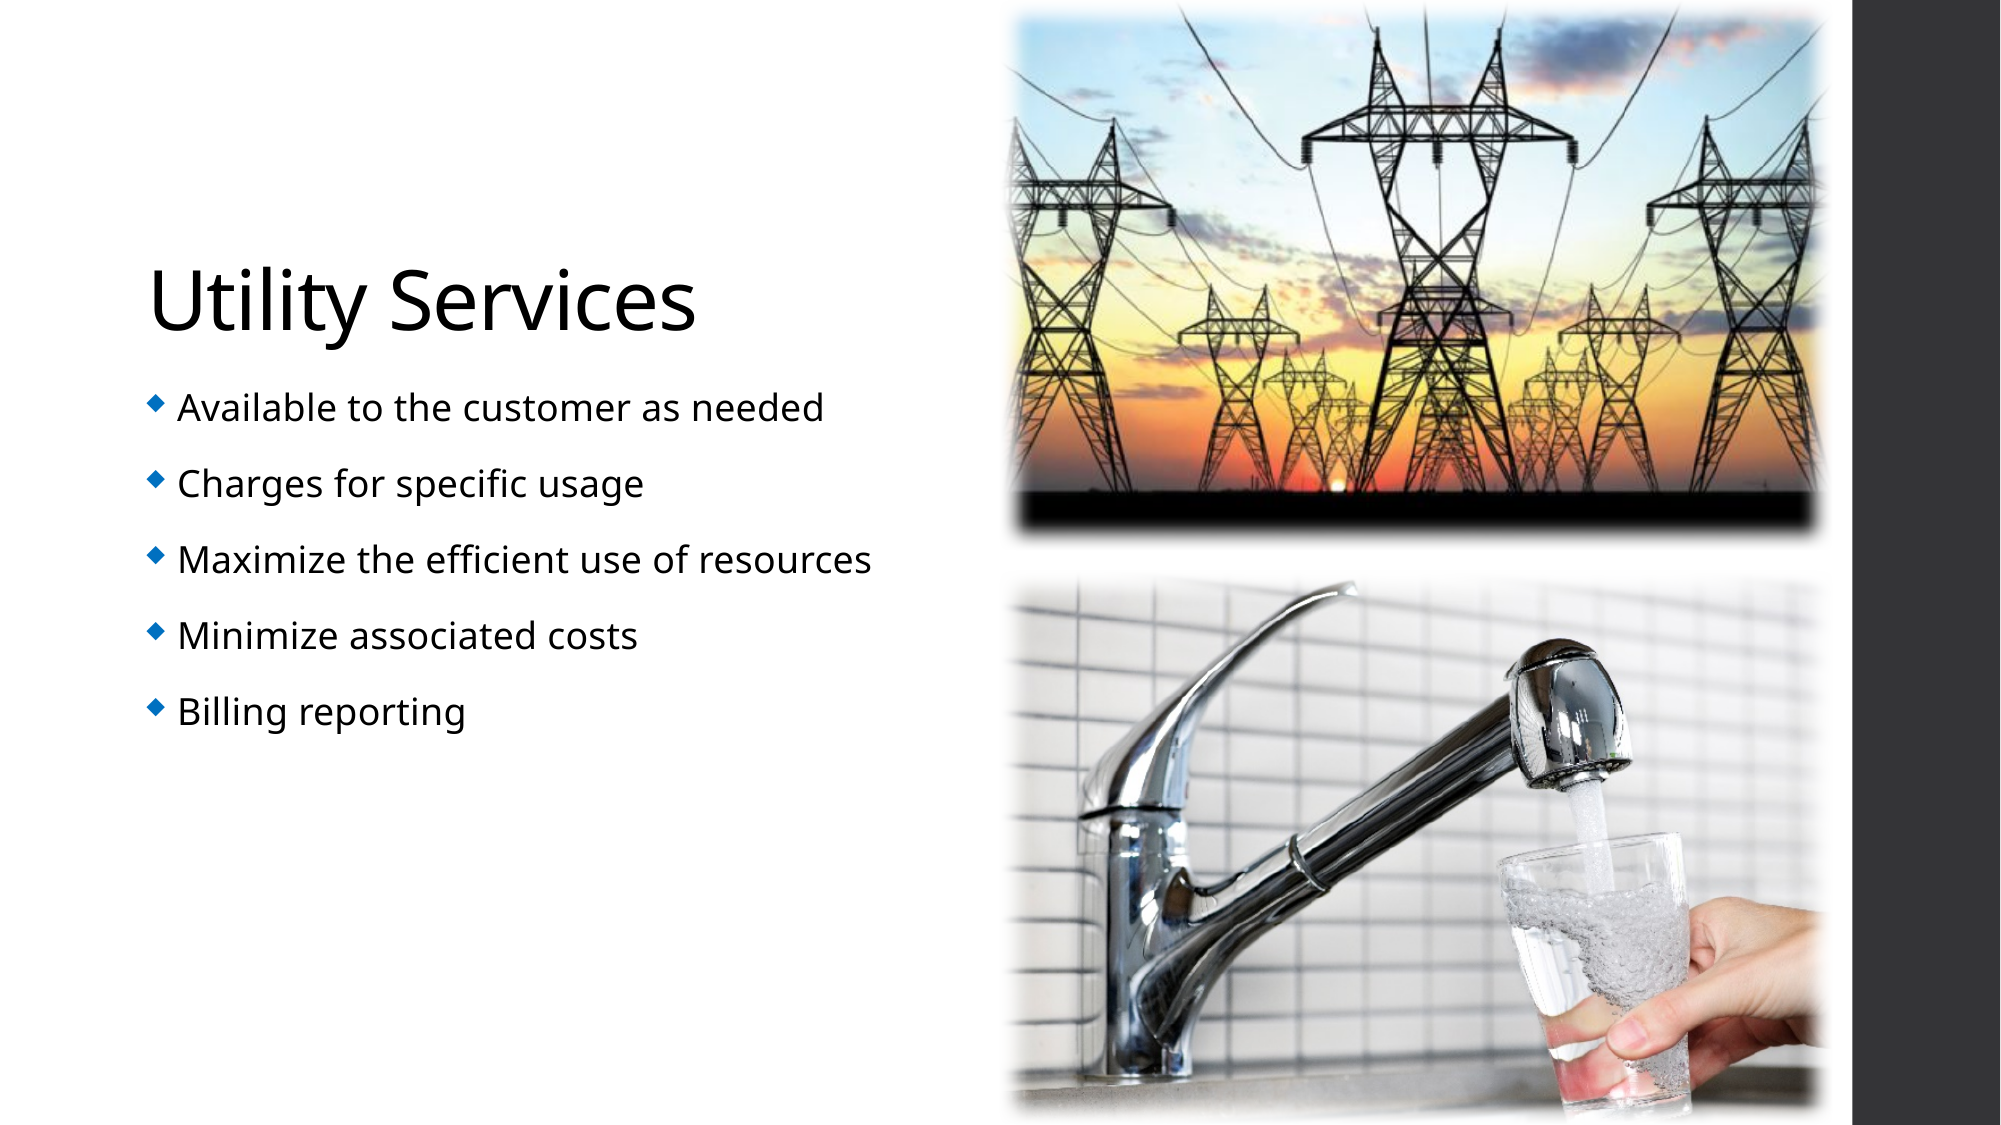

# Utility Services
Available to the customer as needed
Charges for specific usage
Maximize the efficient use of resources
Minimize associated costs
Billing reporting